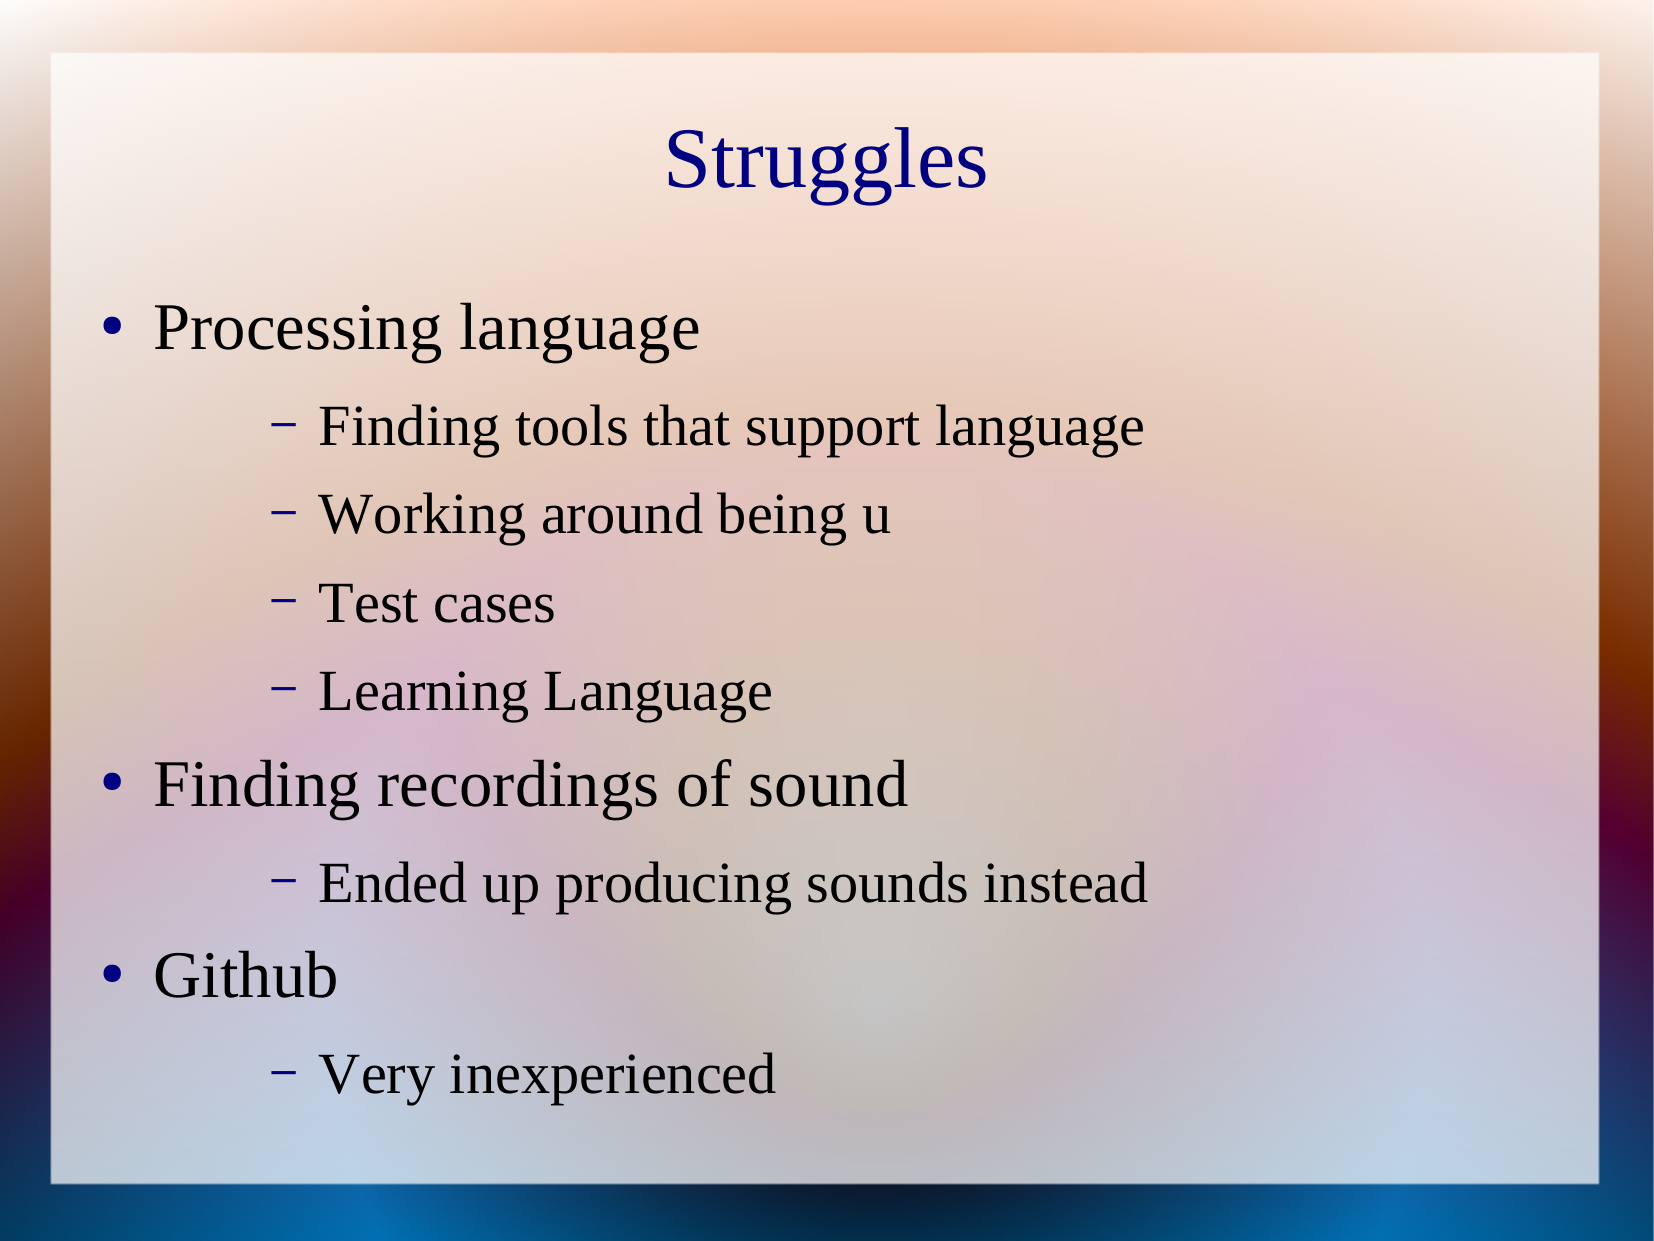

# Struggles
Processing language
Finding tools that support language
Working around being u
Test cases
Learning Language
Finding recordings of sound
Ended up producing sounds instead
Github
Very inexperienced